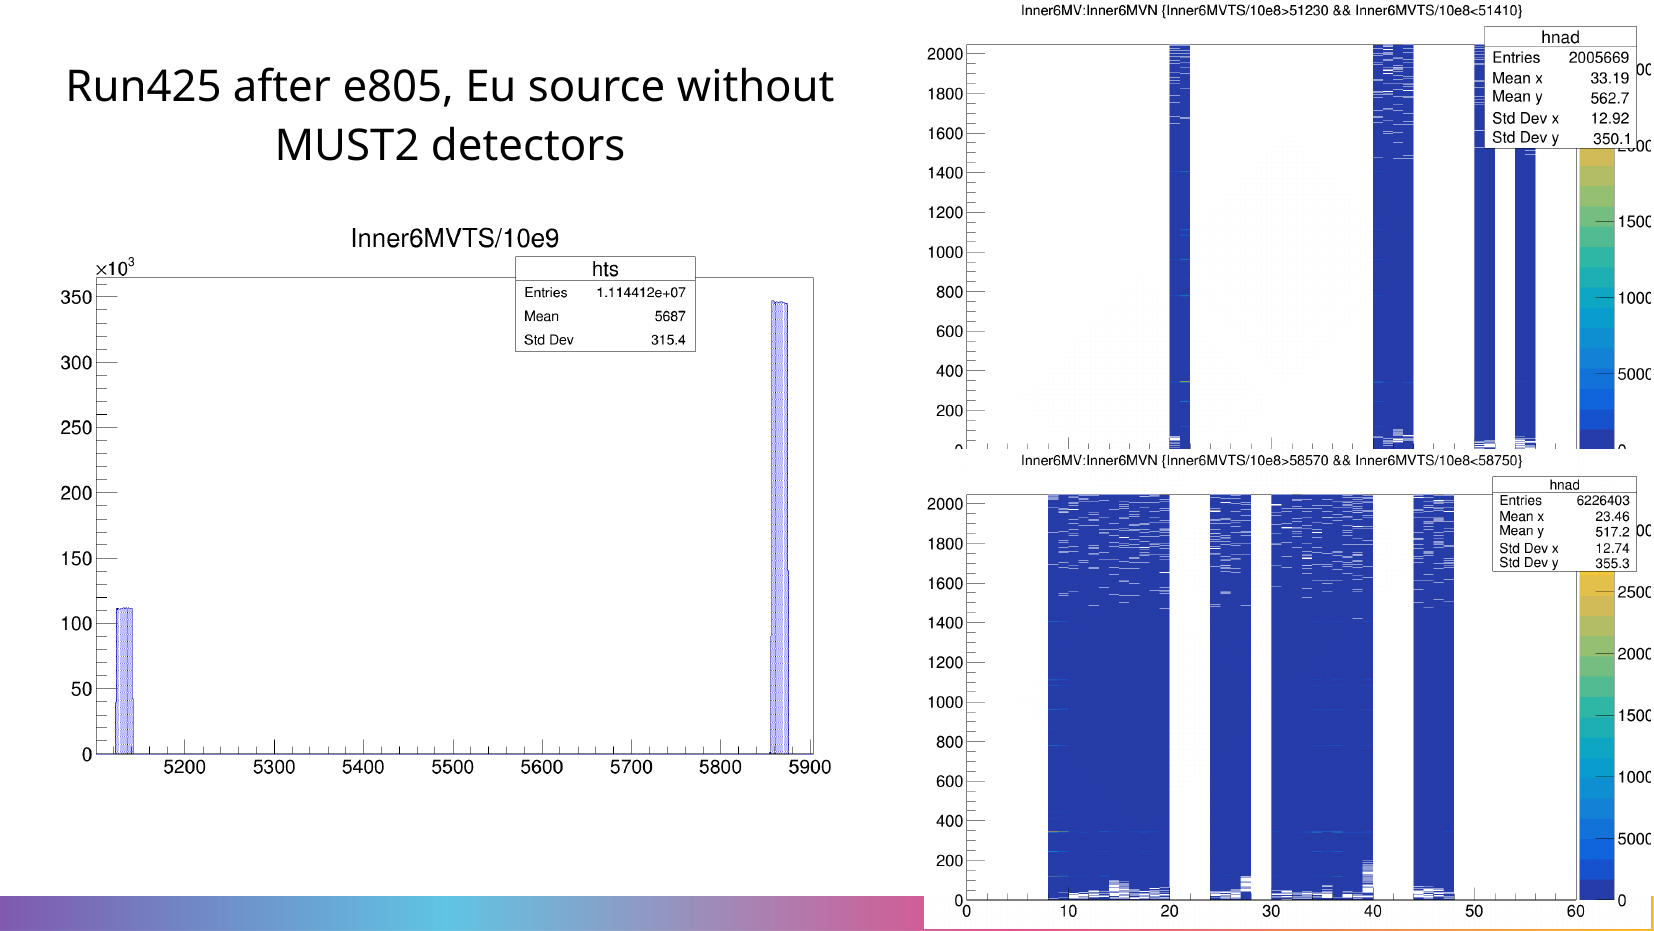

# Run425 after e805, Eu source without MUST2 detectors